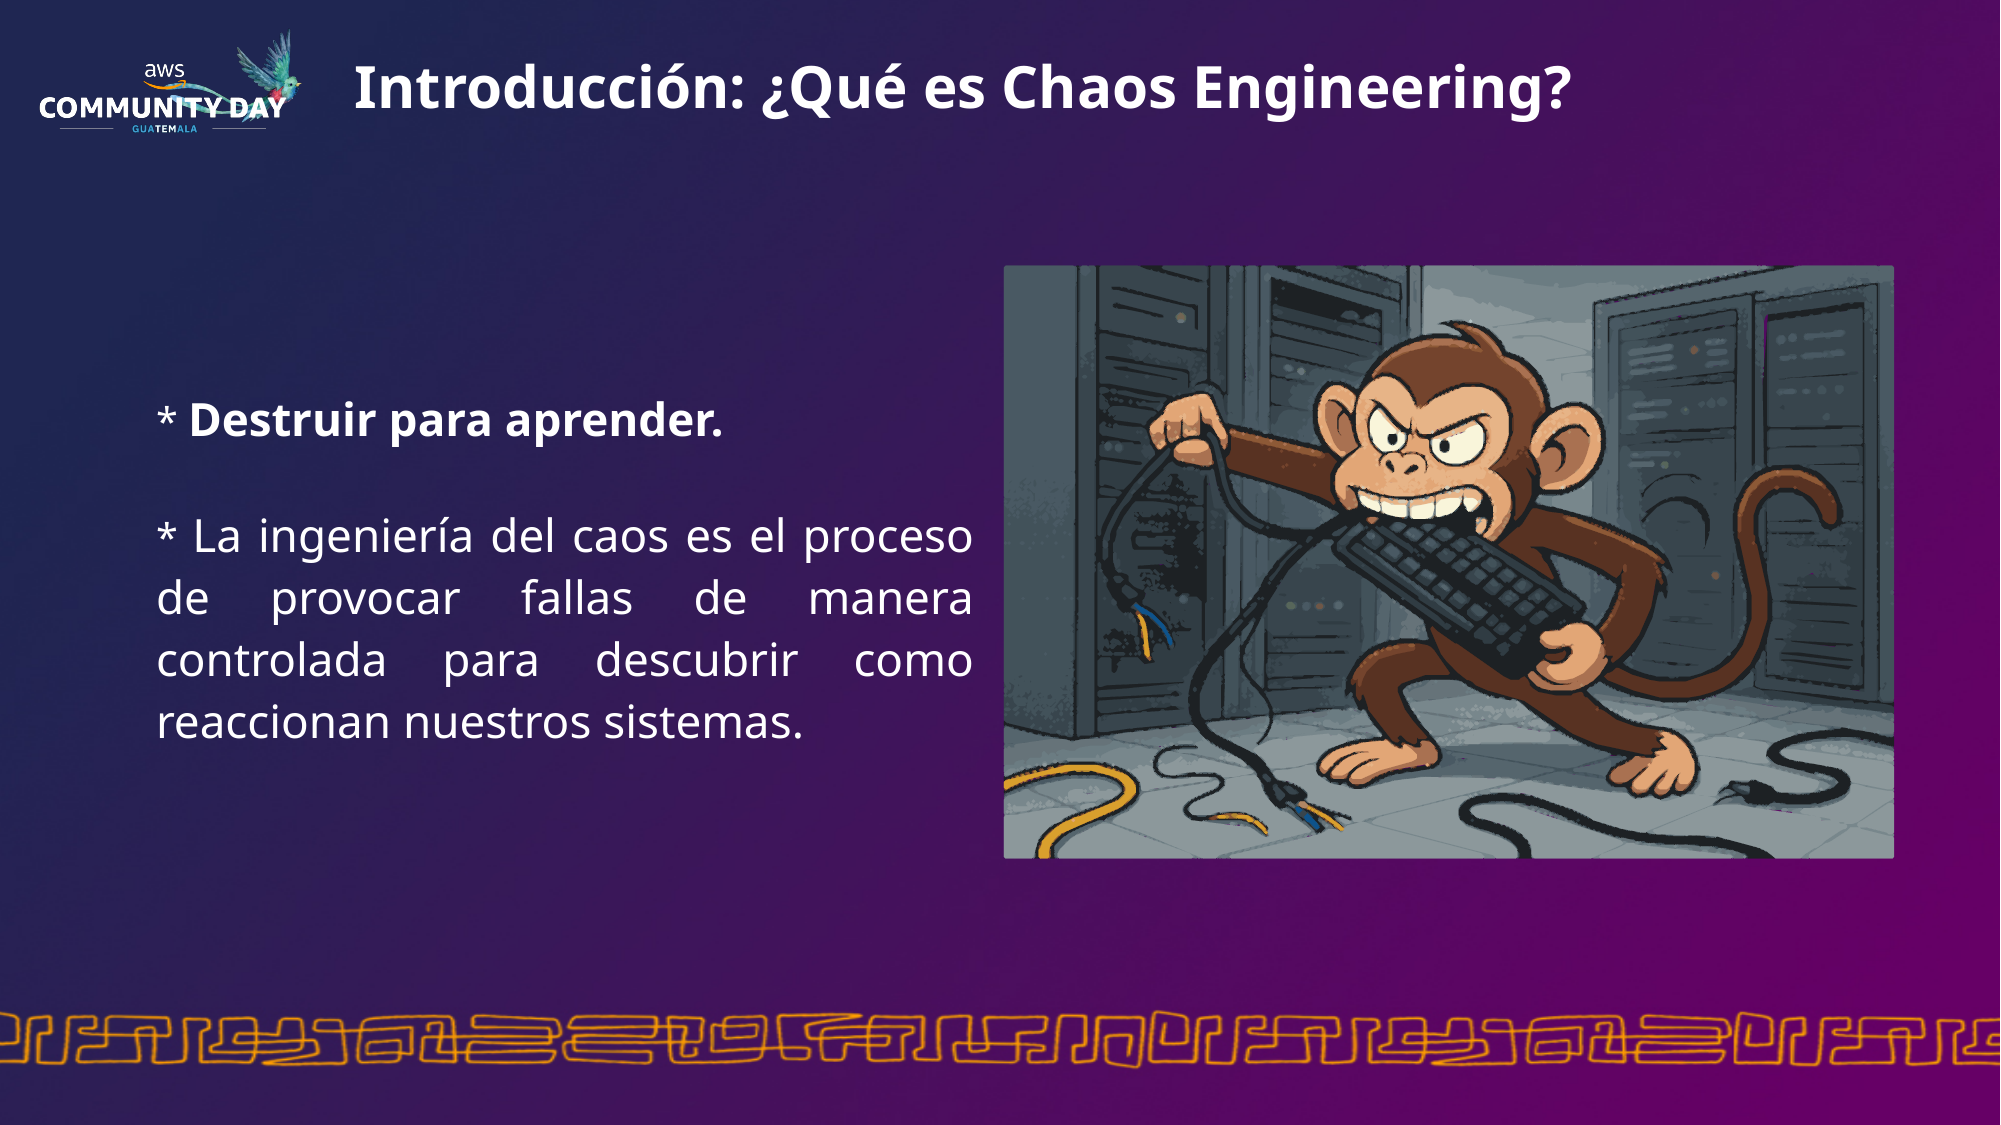

Introducción: ¿Qué es Chaos Engineering?
* Destruir para aprender.
* La ingeniería del caos es el proceso de provocar fallas de manera controlada para descubrir como reaccionan nuestros sistemas.